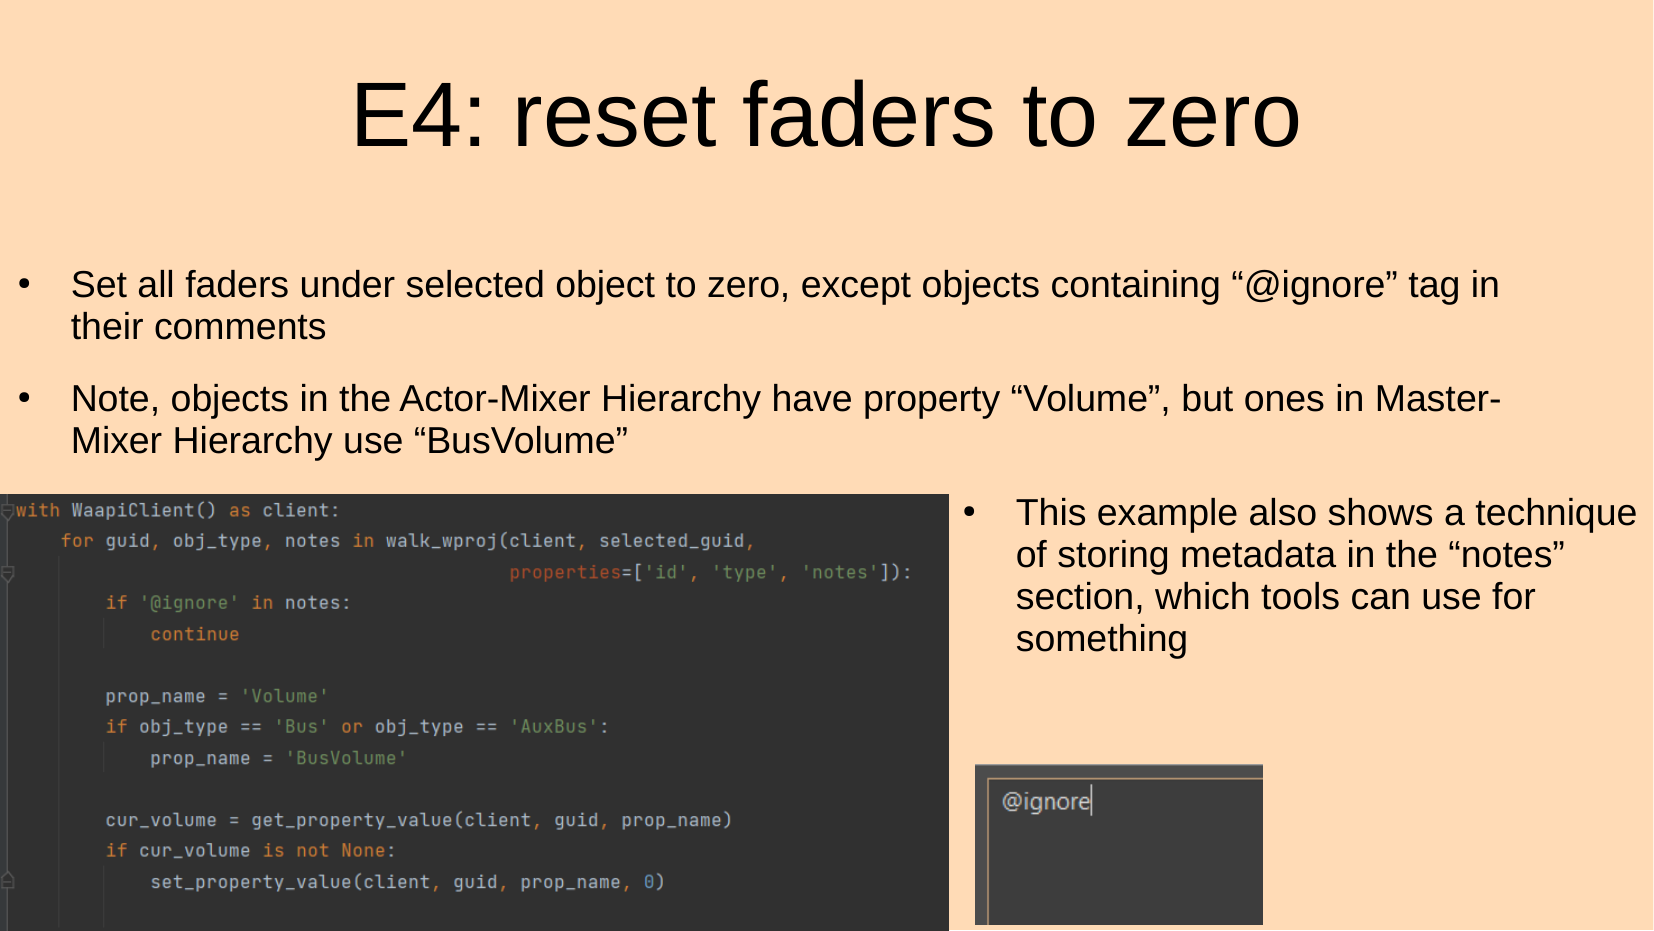

# E4: reset faders to zero
Set all faders under selected object to zero, except objects containing “@ignore” tag in their comments
Note, objects in the Actor-Mixer Hierarchy have property “Volume”, but ones in Master-Mixer Hierarchy use “BusVolume”
This example also shows a technique of storing metadata in the “notes” section, which tools can use for something